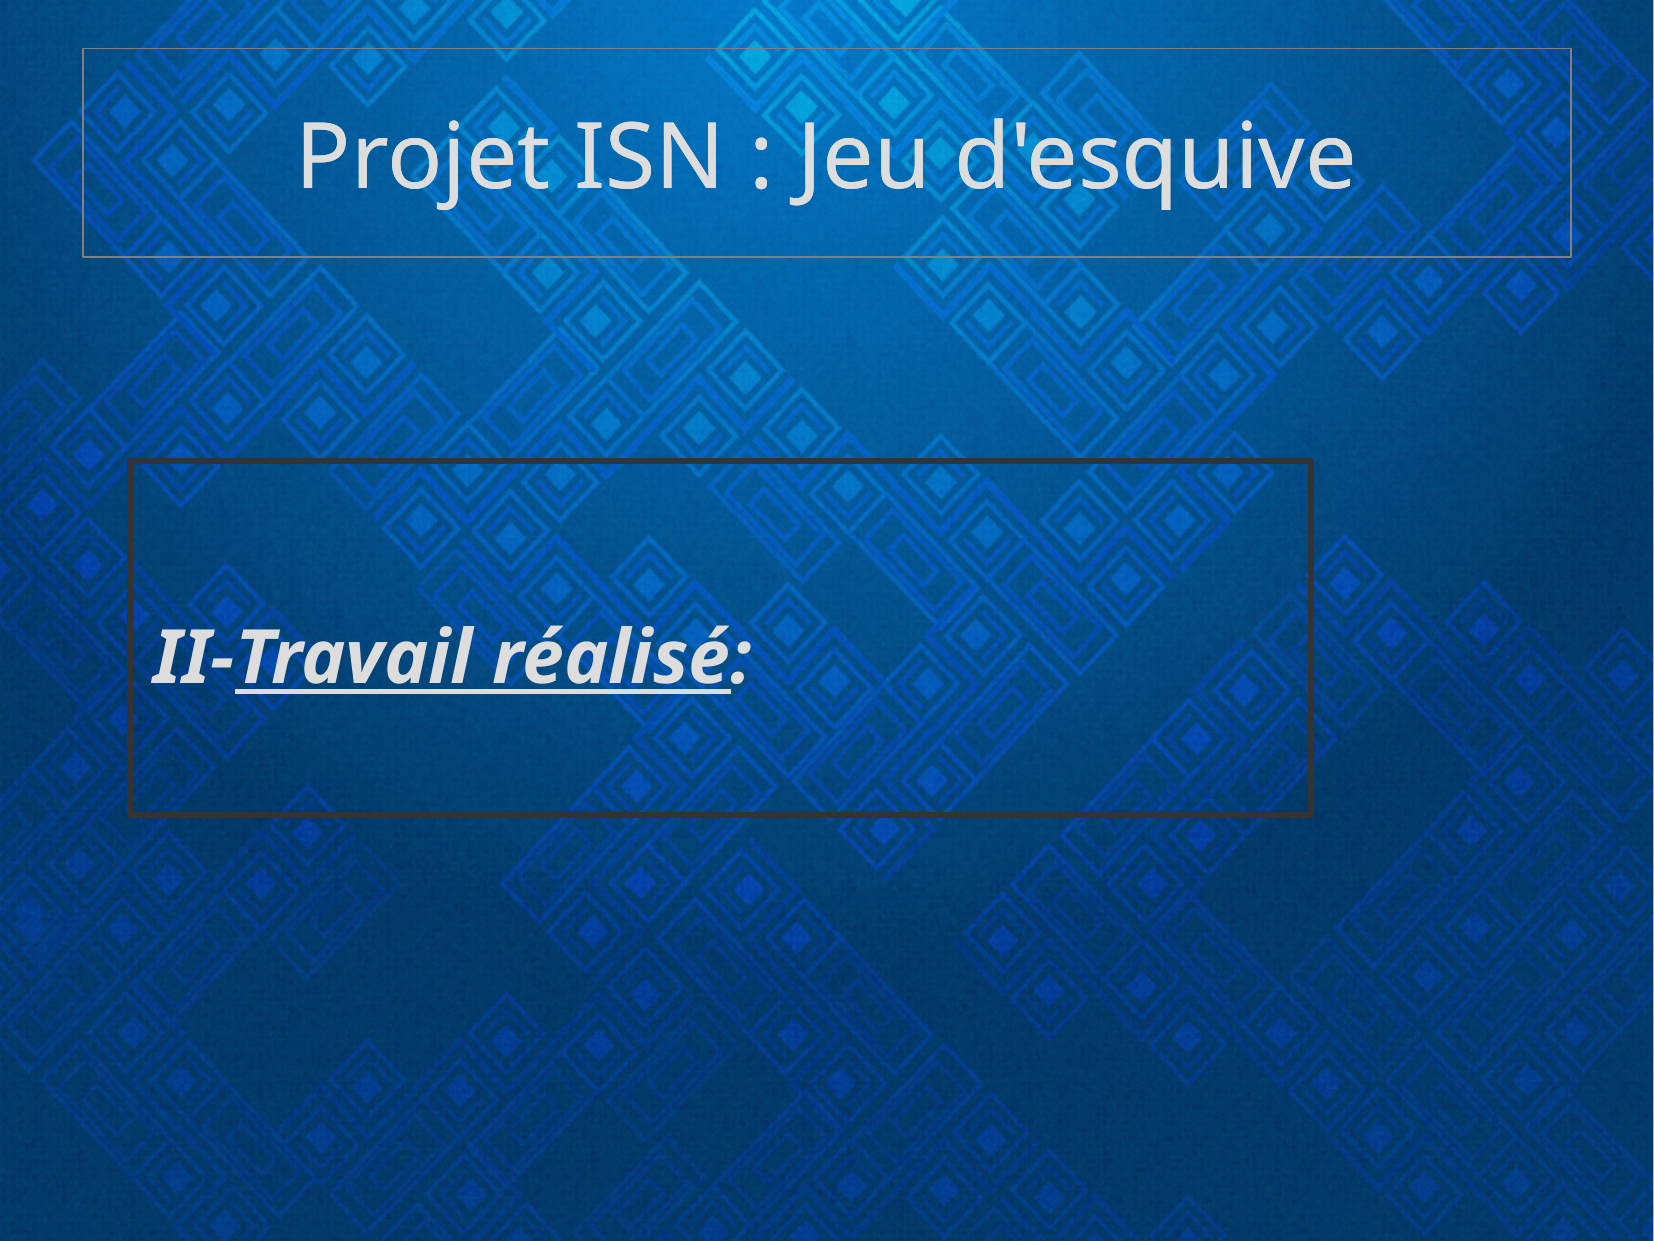

Projet ISN : Jeu d'esquive
# Projet ISN : Jeu d'esquive
II-Travail réalisé: